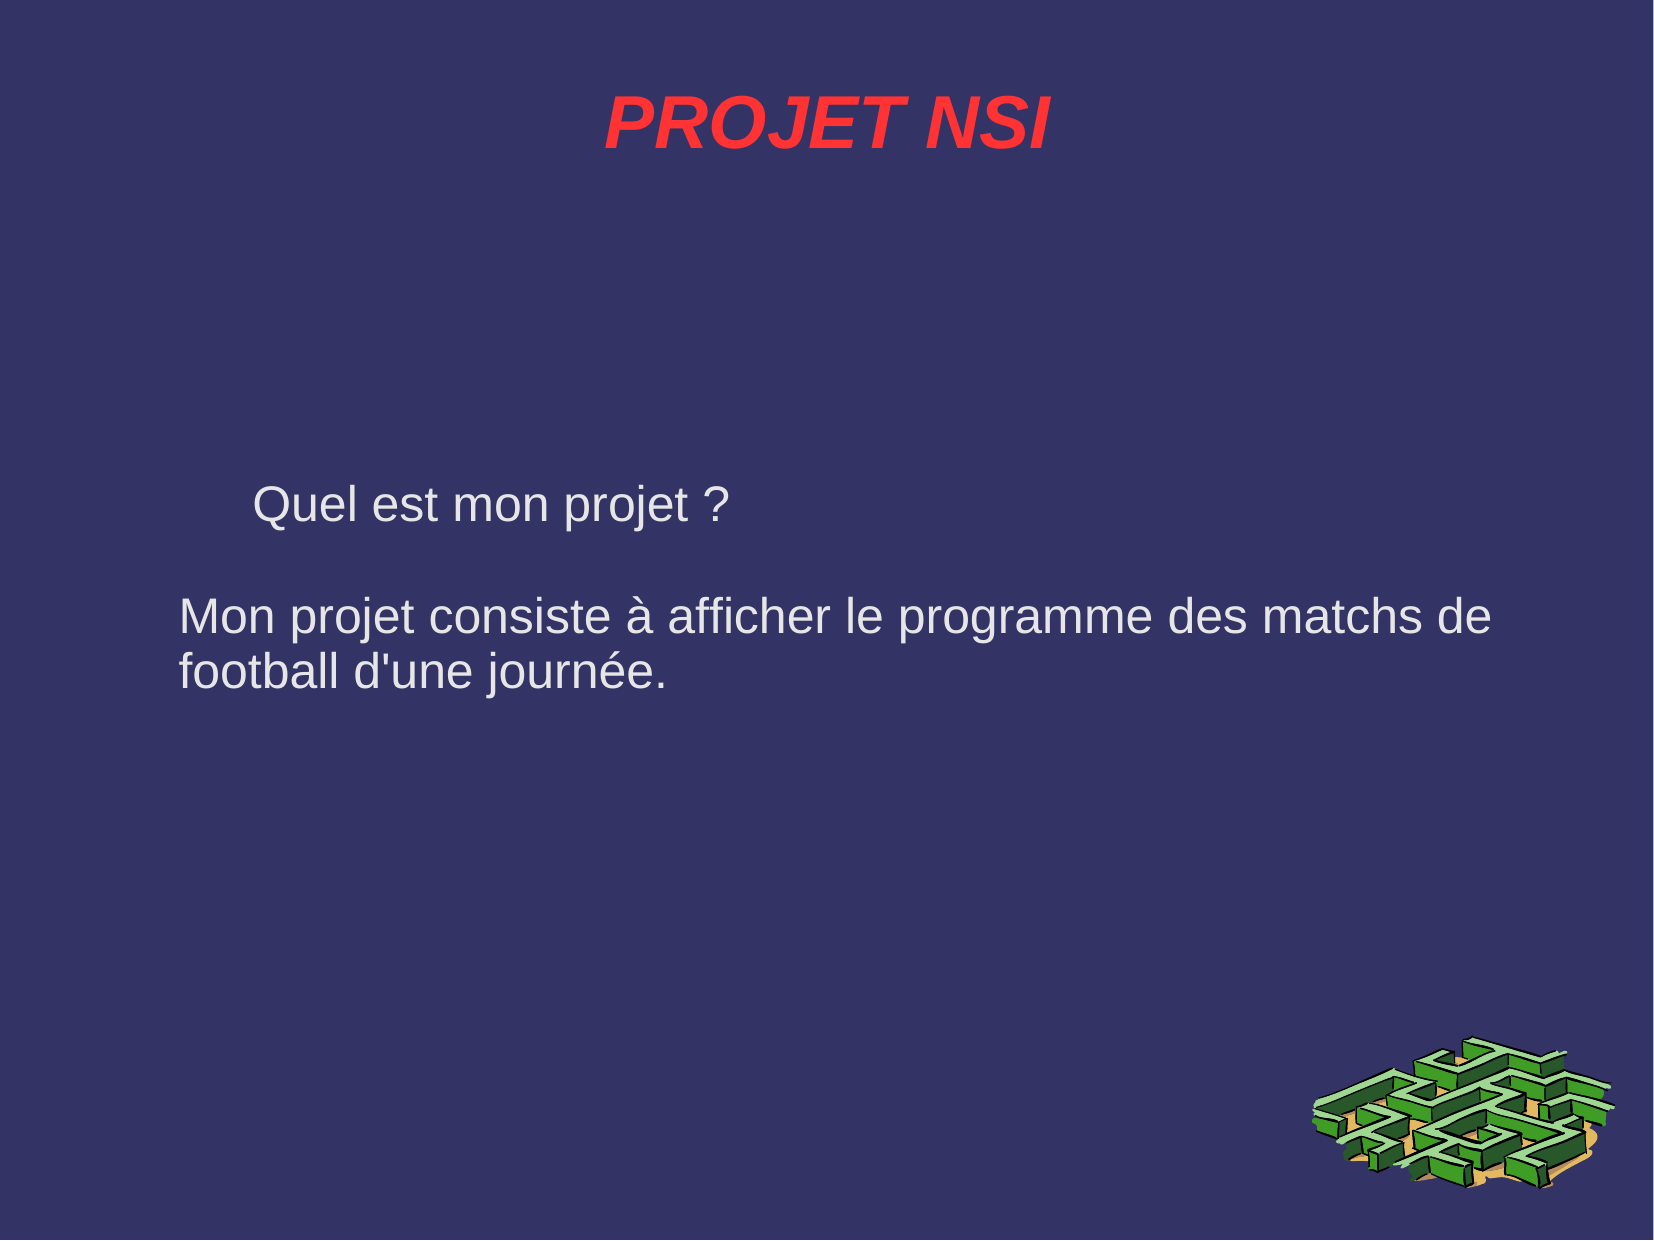

# PROJET NSI
	Quel est mon projet ?
Mon projet consiste à afficher le programme des matchs de football d'une journée.